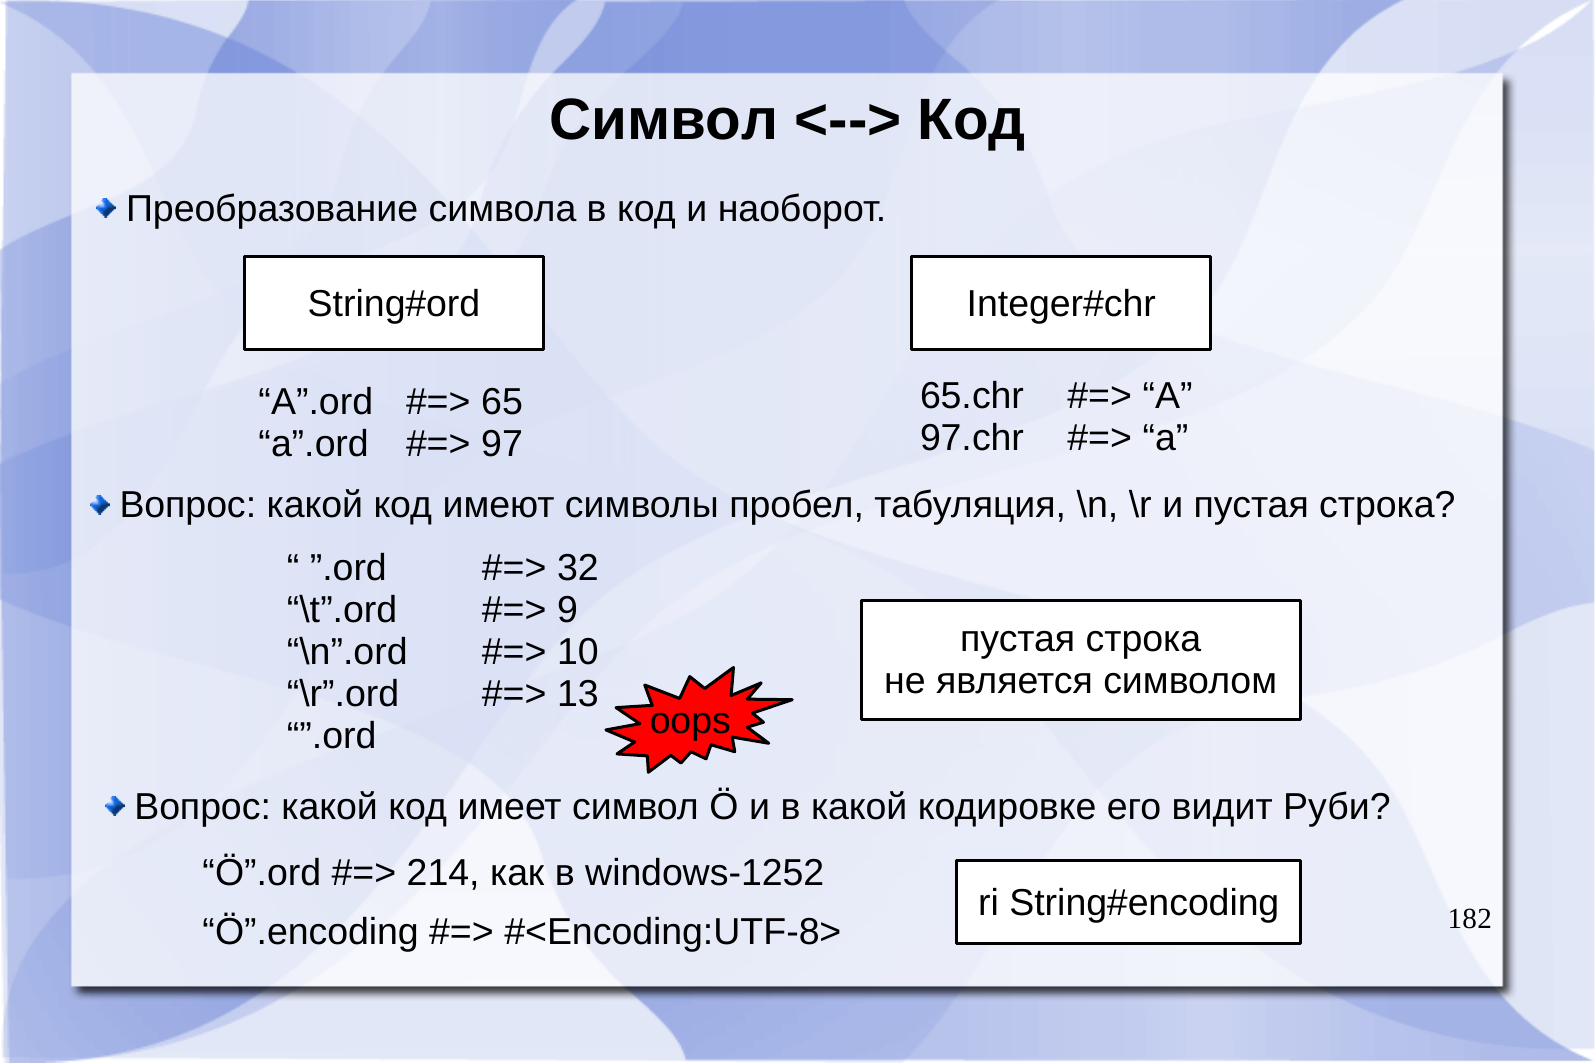

# Символ <--> Код
 Преобразование символа в код и наоборот.
String#ord
Integer#chr
65.chr
97.chr
#=> “A”
#=> “a”
“A”.ord
“a”.ord
#=> 65
#=> 97
 Вопрос: какой код имеют символы пробел, табуляция, \n, \r и пустая строка?
“ ”.ord
“\t”.ord
“\n”.ord
“\r”.ord
“”.ord
#=> 32
#=> 9
#=> 10
#=> 13
пустая строка
не является символом
oops
 Вопрос: какой код имеет символ Ö и в какой кодировке его видит Руби?
“Ö”.ord #=> 214, как в windows-1252
ri String#encoding
182
“Ö”.encoding #=> #<Encoding:UTF-8>